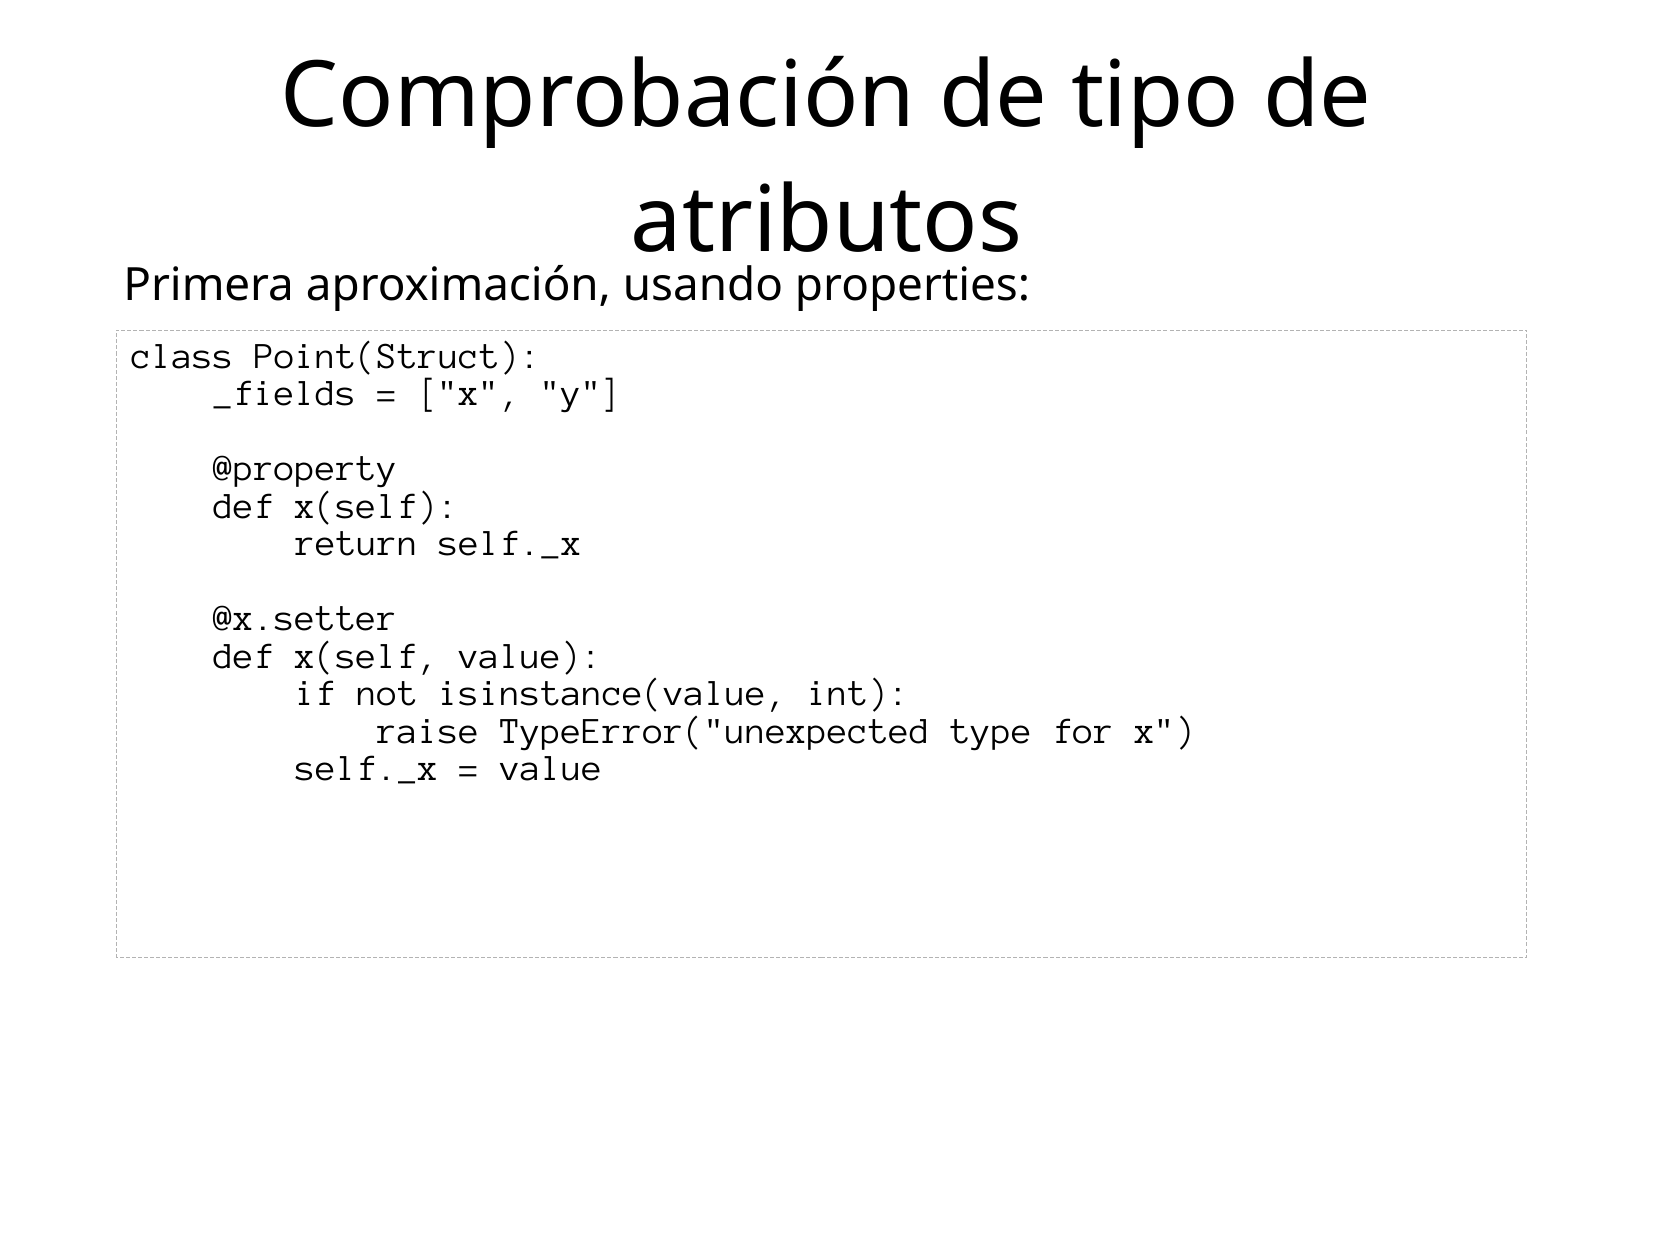

# Comprobación de tipo de atributos
Primera aproximación, usando properties:
class Point(Struct):
 _fields = ["x", "y"]
 @property
 def x(self):
 return self._x
 @x.setter
 def x(self, value):
 if not isinstance(value, int):
 raise TypeError("unexpected type for x")
 self._x = value